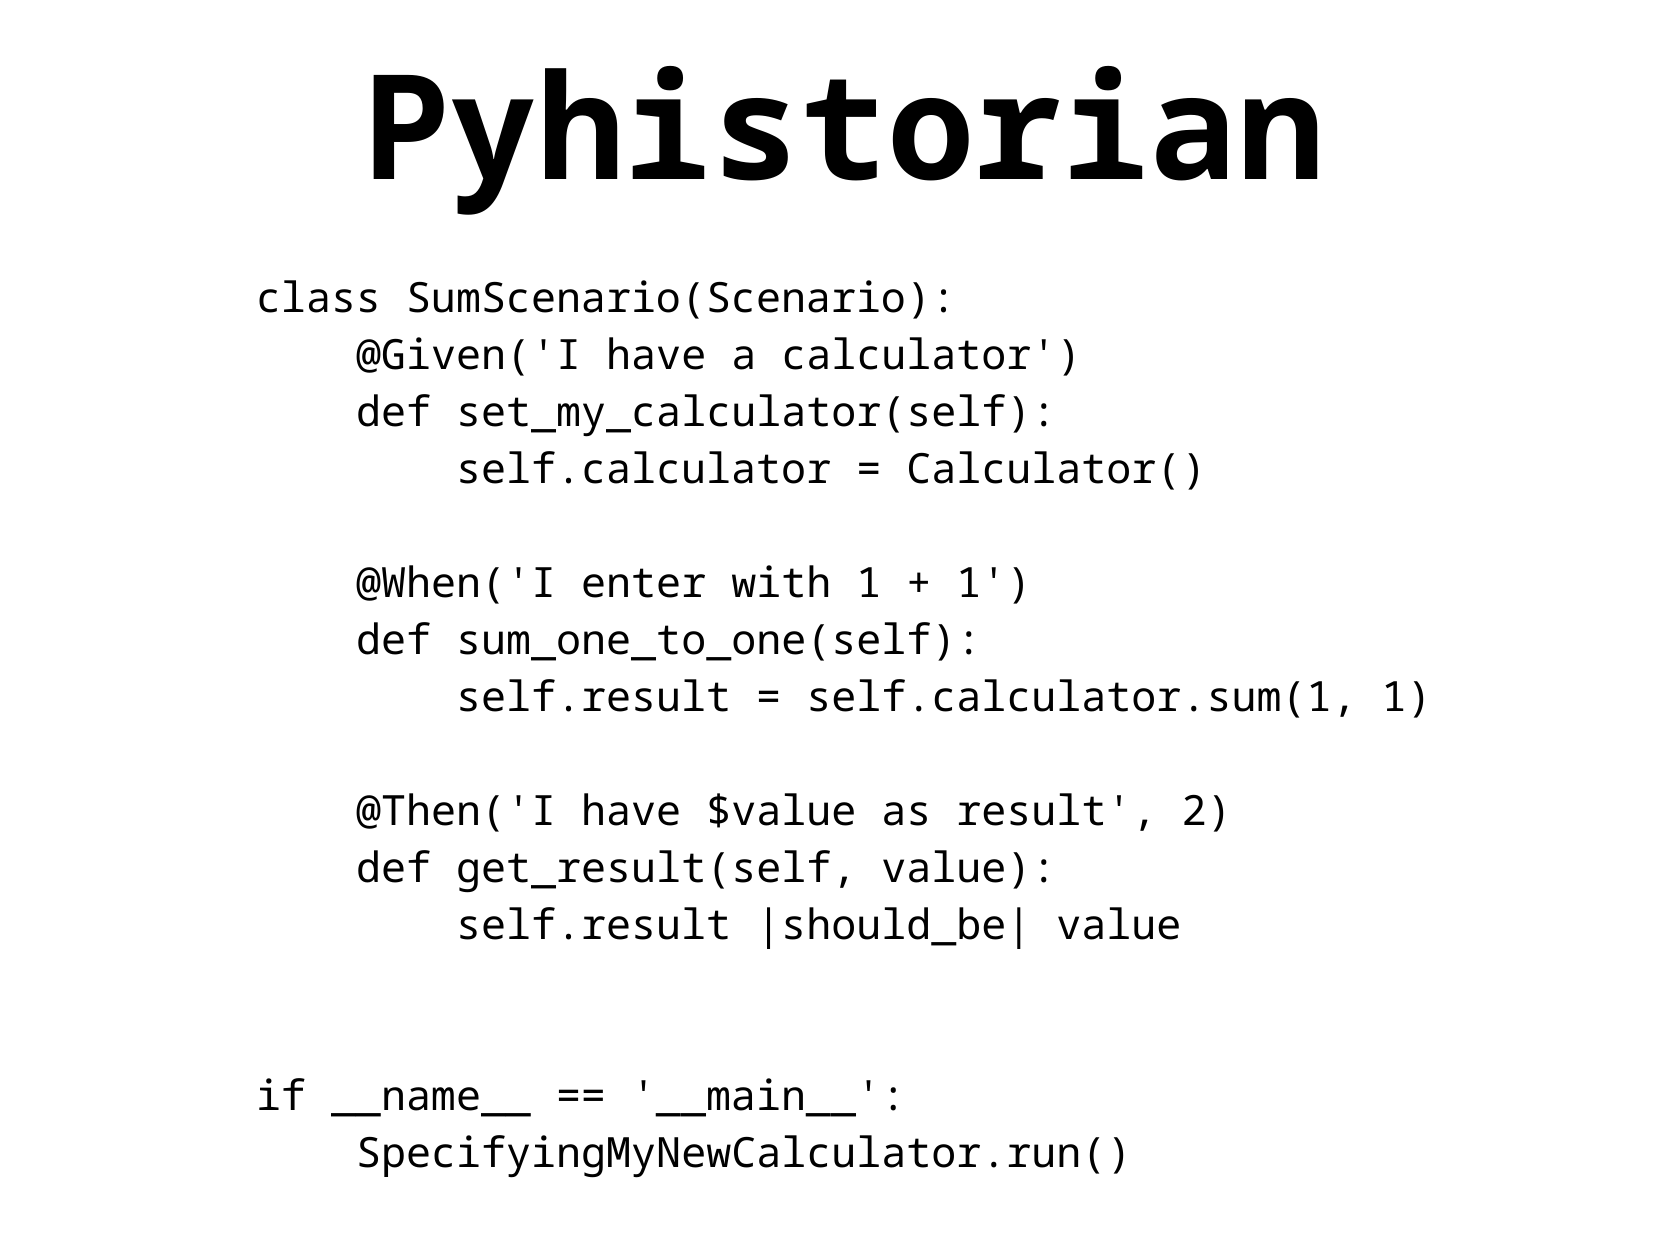

Pyhistorian
class SumScenario(Scenario):
 @Given('I have a calculator')
 def set_my_calculator(self):
 self.calculator = Calculator()
 @When('I enter with 1 + 1')
 def sum_one_to_one(self):
 self.result = self.calculator.sum(1, 1)
 @Then('I have $value as result', 2)
 def get_result(self, value):
 self.result |should_be| value
if __name__ == '__main__':
 SpecifyingMyNewCalculator.run()